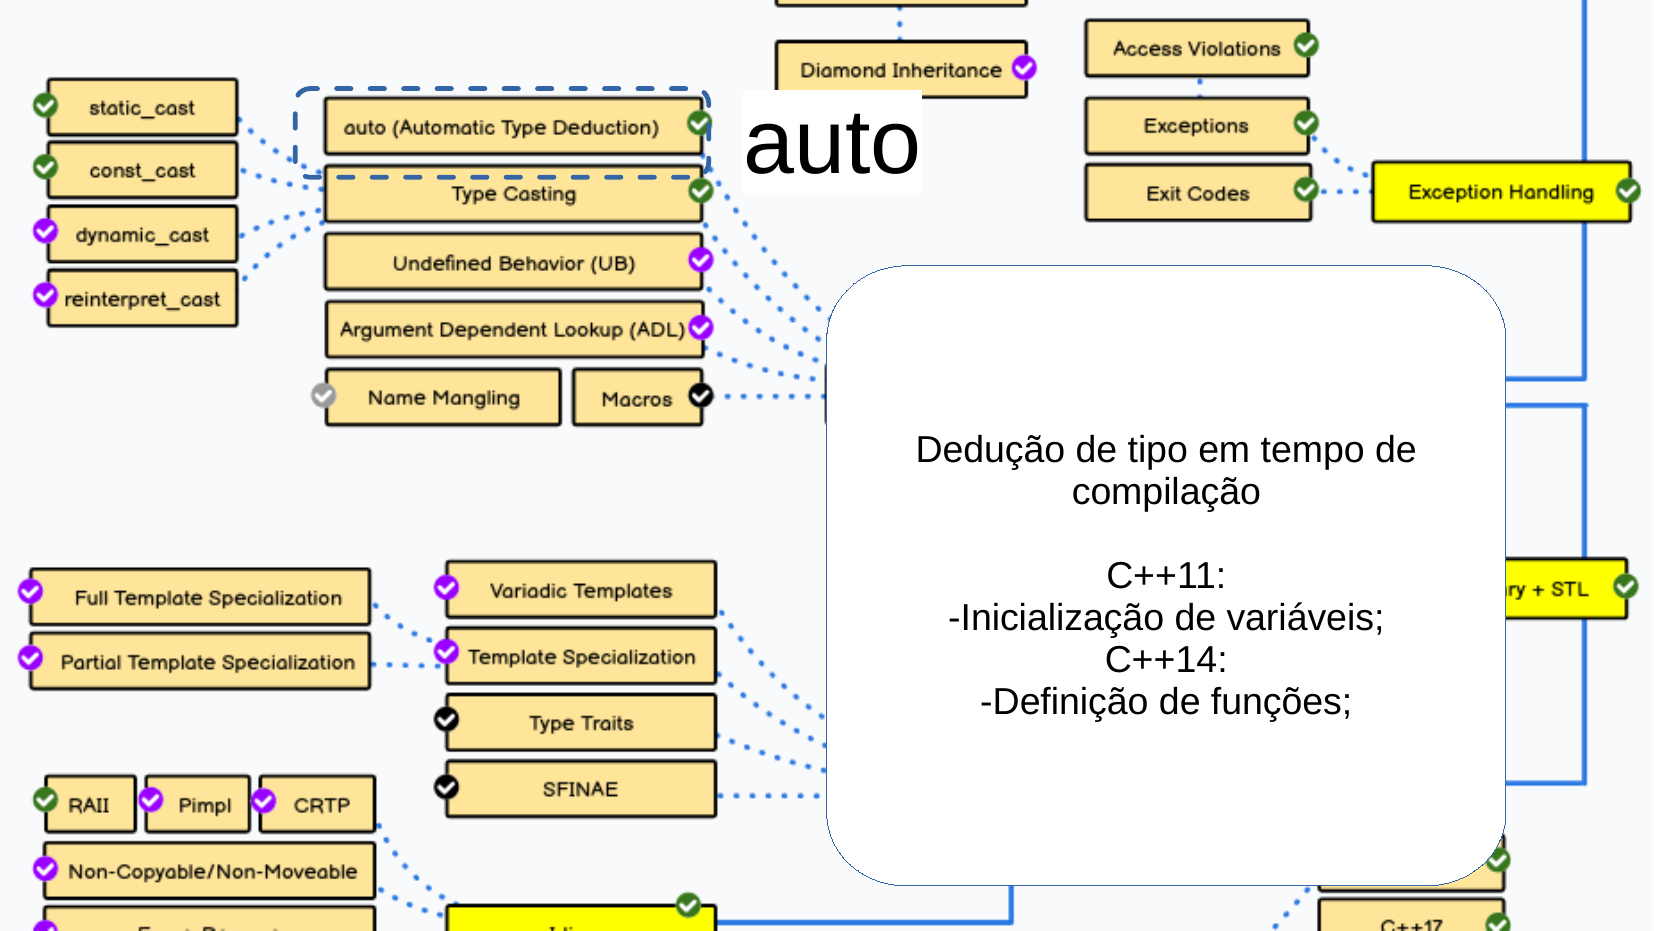

# auto
Dedução de tipo em tempo de compilação
C++11:
-Inicialização de variáveis;
C++14:
-Definição de funções;